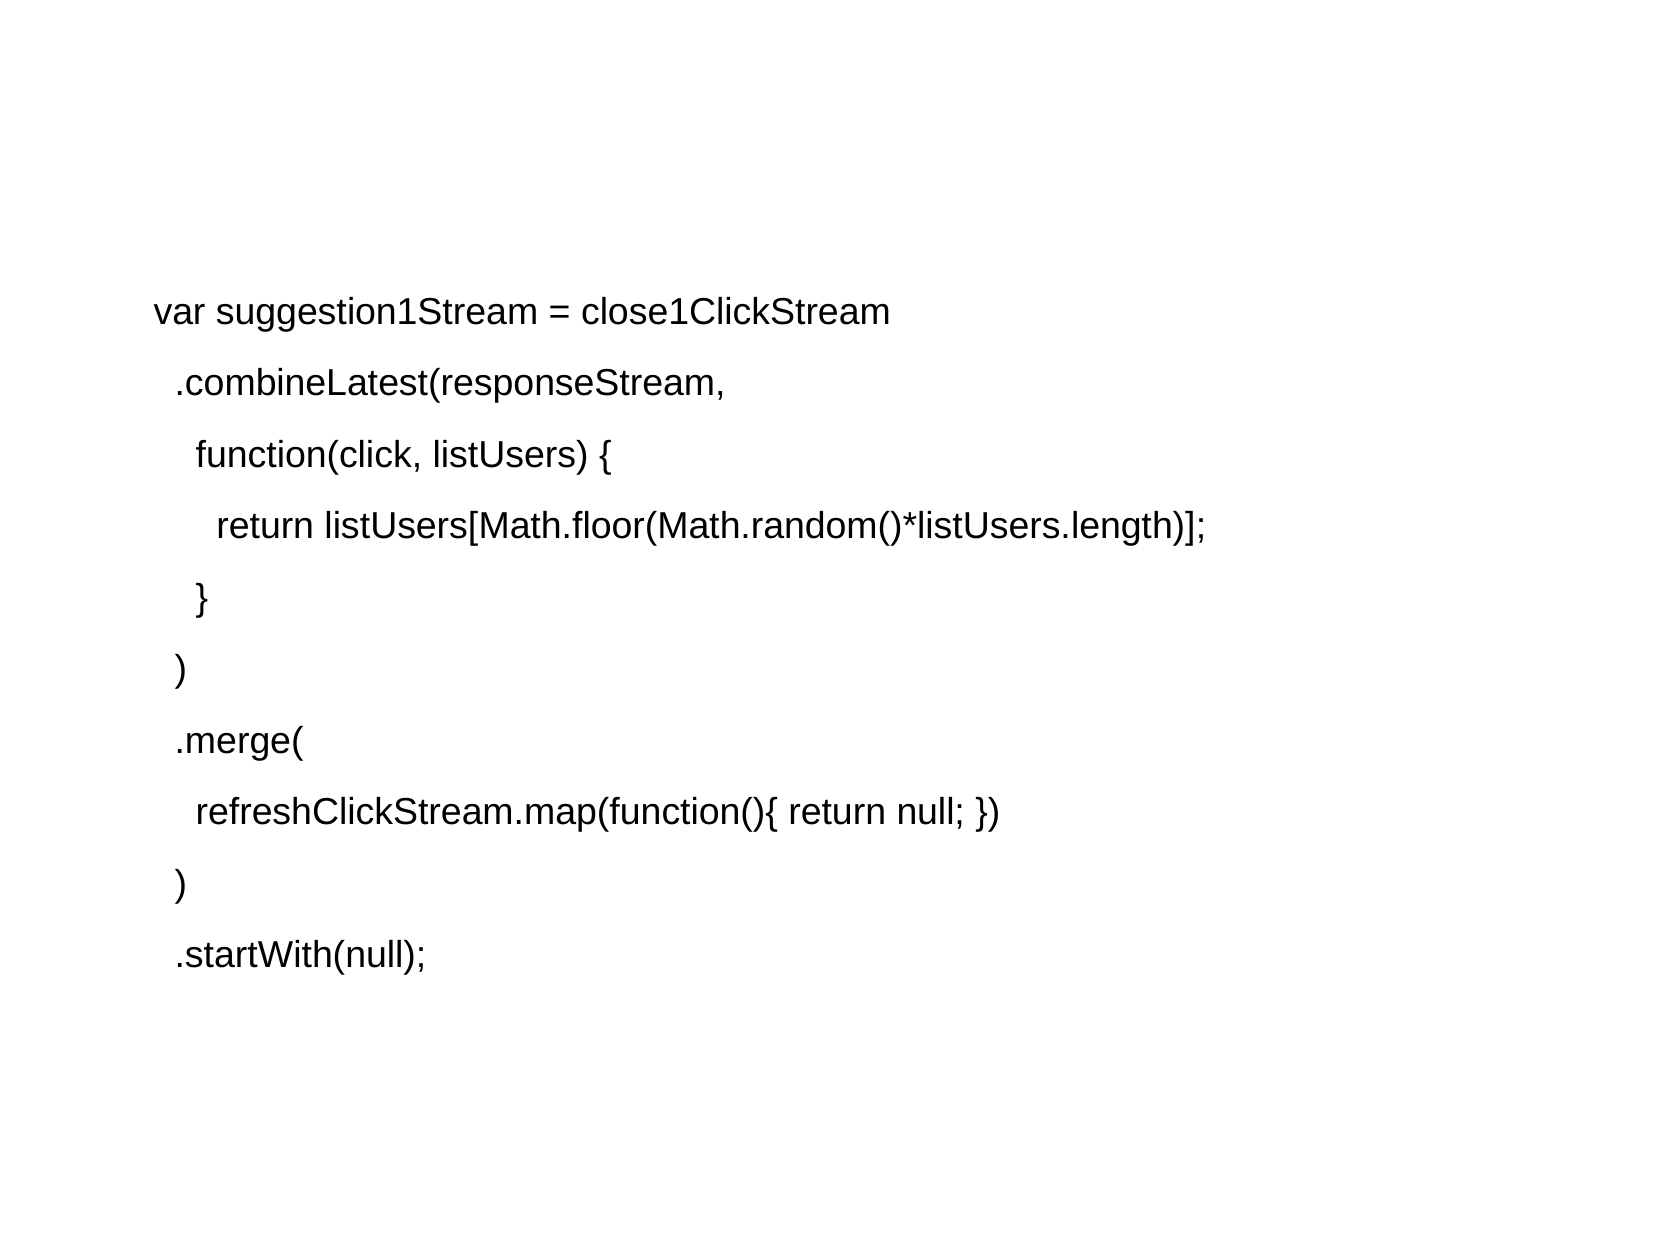

#
var suggestion1Stream = close1ClickStream
 .combineLatest(responseStream,
 function(click, listUsers) {
 return listUsers[Math.floor(Math.random()*listUsers.length)];
 }
 )
 .merge(
 refreshClickStream.map(function(){ return null; })
 )
 .startWith(null);